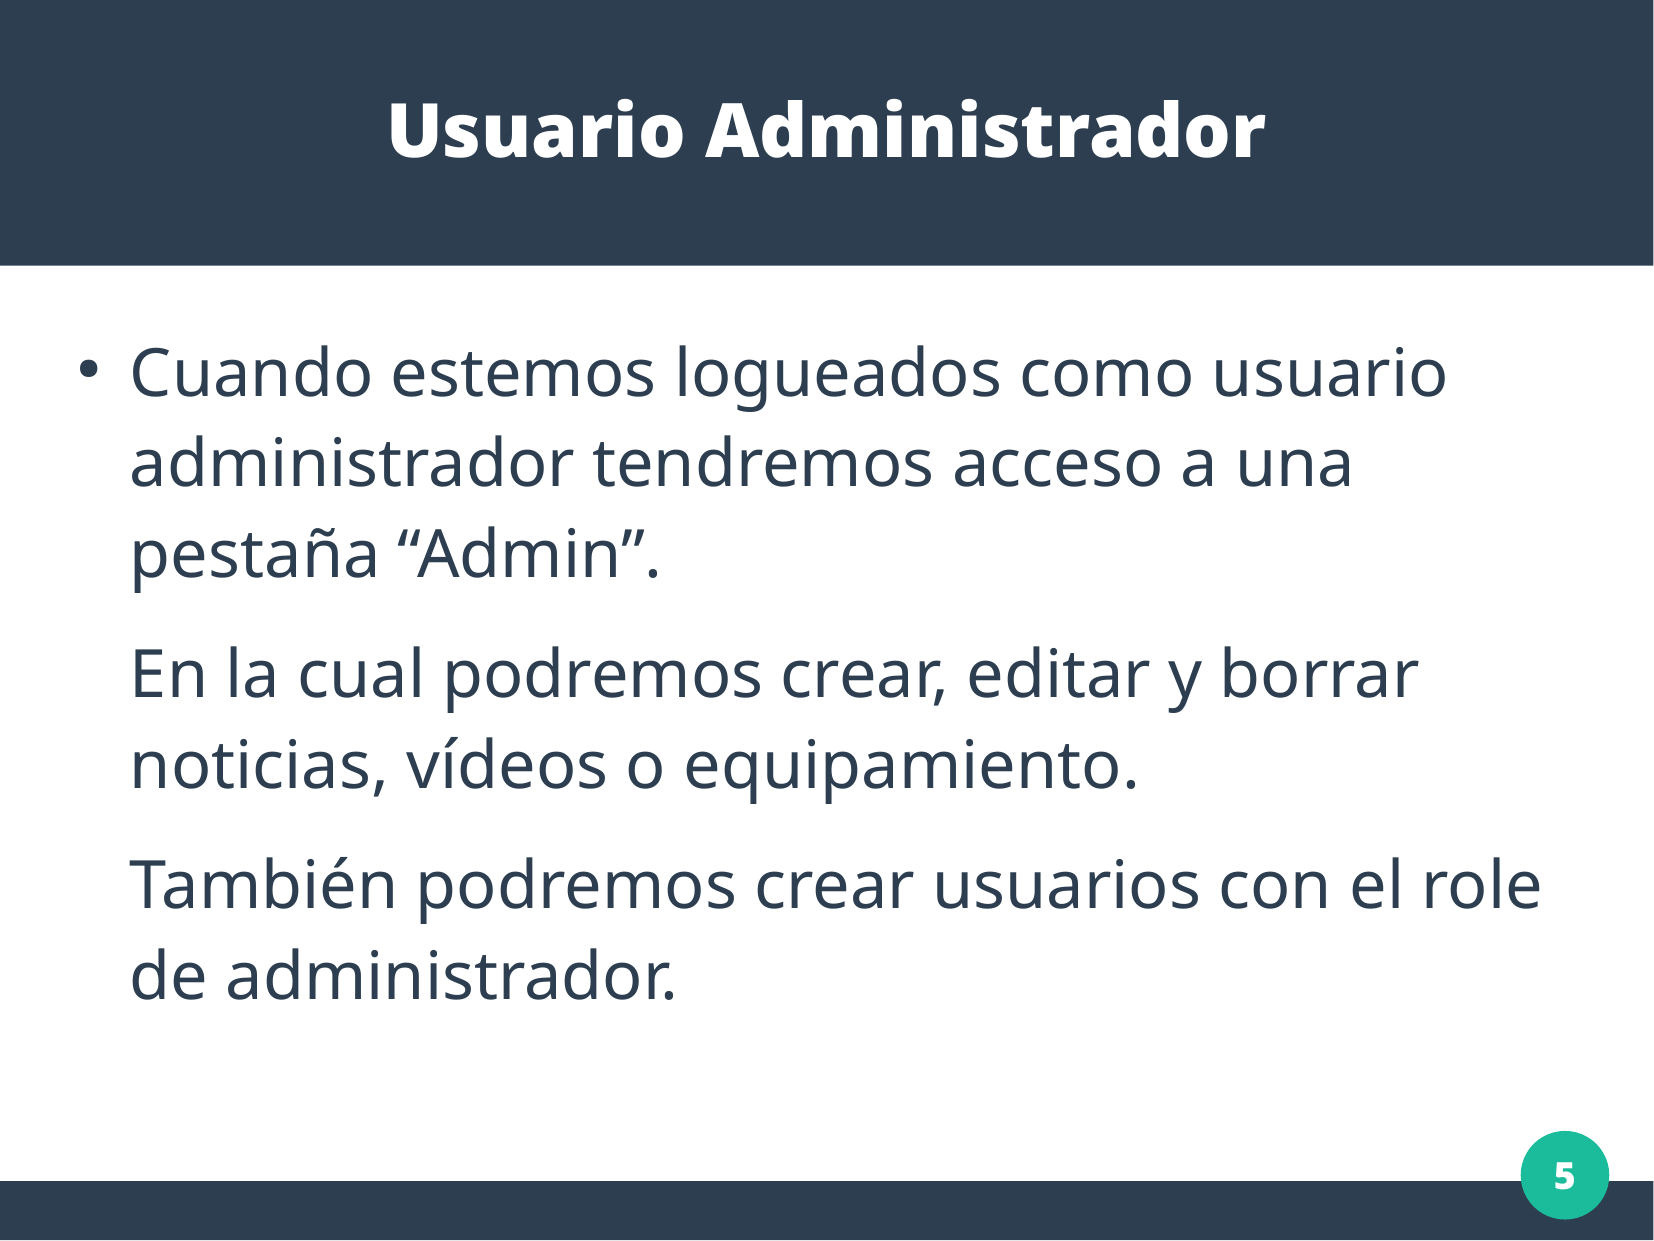

# Usuario Administrador
Cuando estemos logueados como usuario administrador tendremos acceso a una pestaña “Admin”.
En la cual podremos crear, editar y borrar noticias, vídeos o equipamiento.
También podremos crear usuarios con el role de administrador.
5